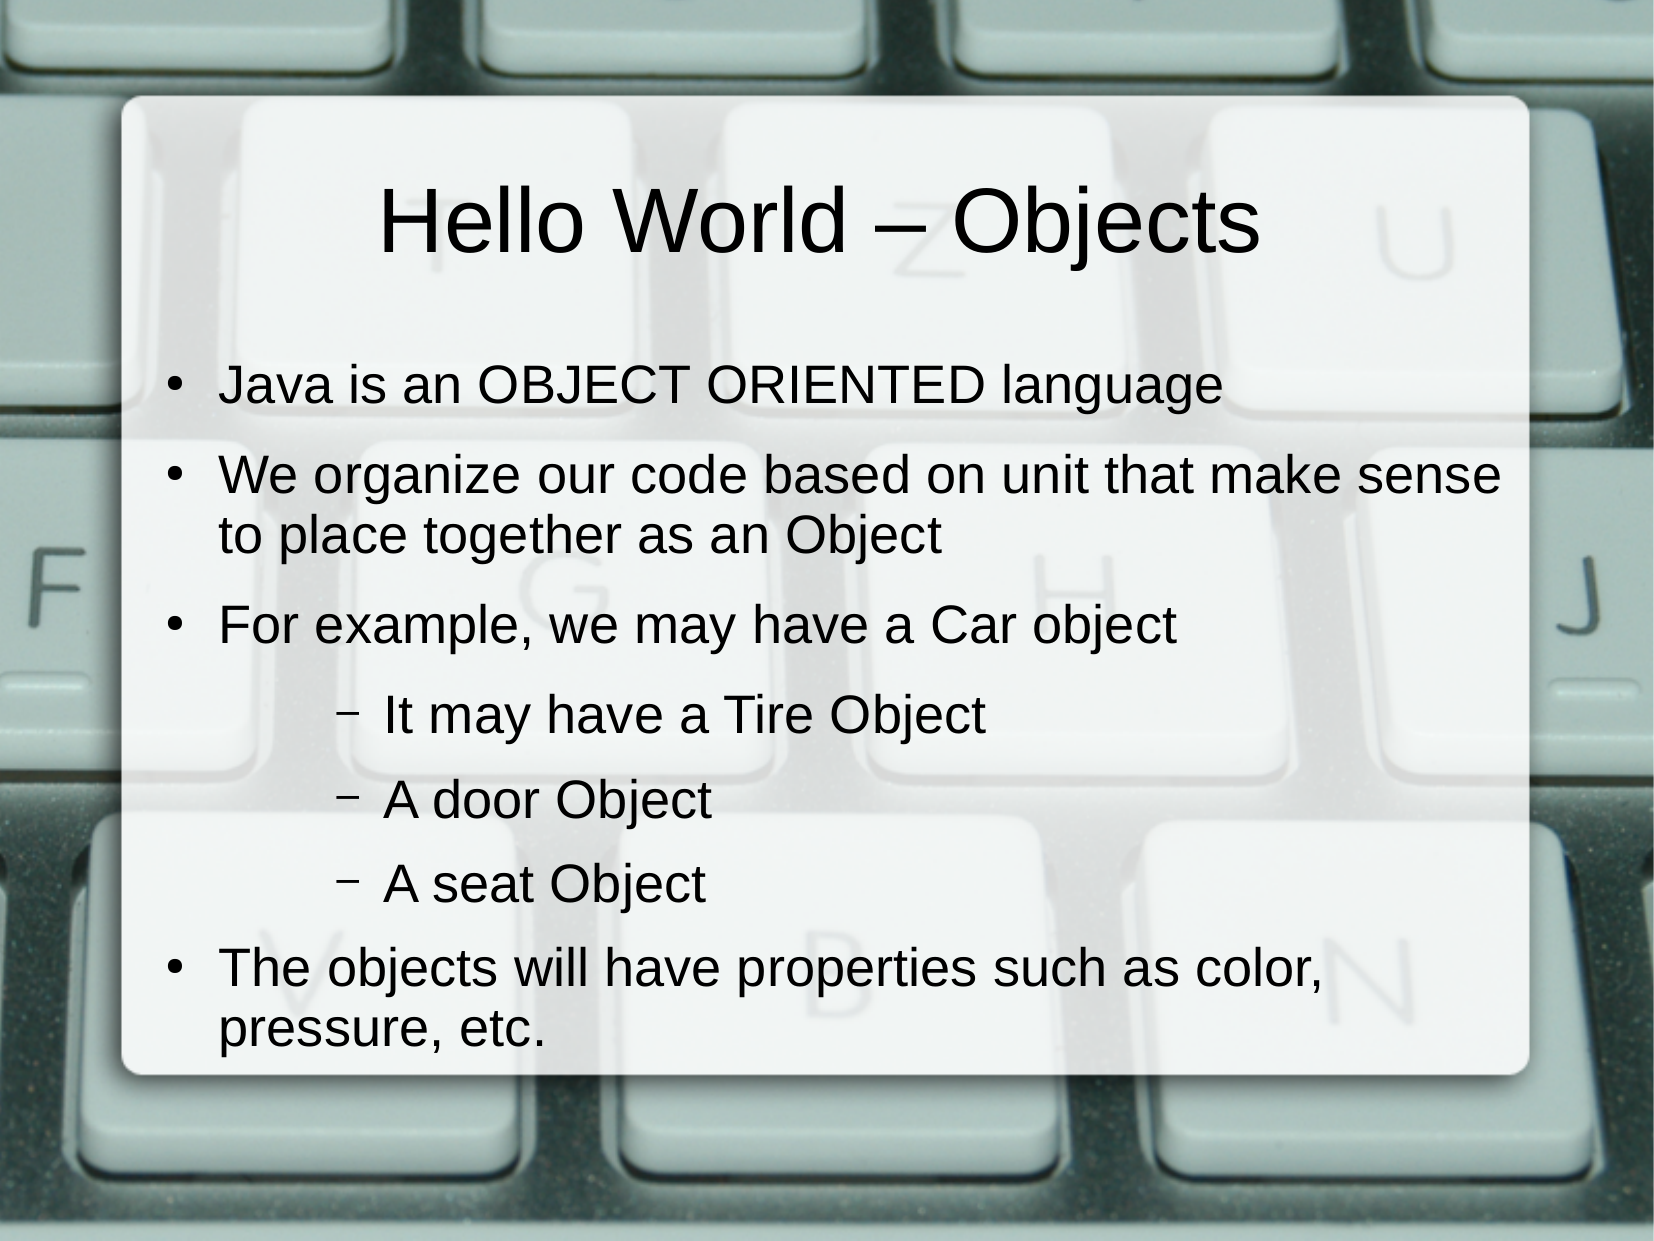

# Hello World – Objects
Java is an OBJECT ORIENTED language
We organize our code based on unit that make sense to place together as an Object
For example, we may have a Car object
It may have a Tire Object
A door Object
A seat Object
The objects will have properties such as color, pressure, etc.